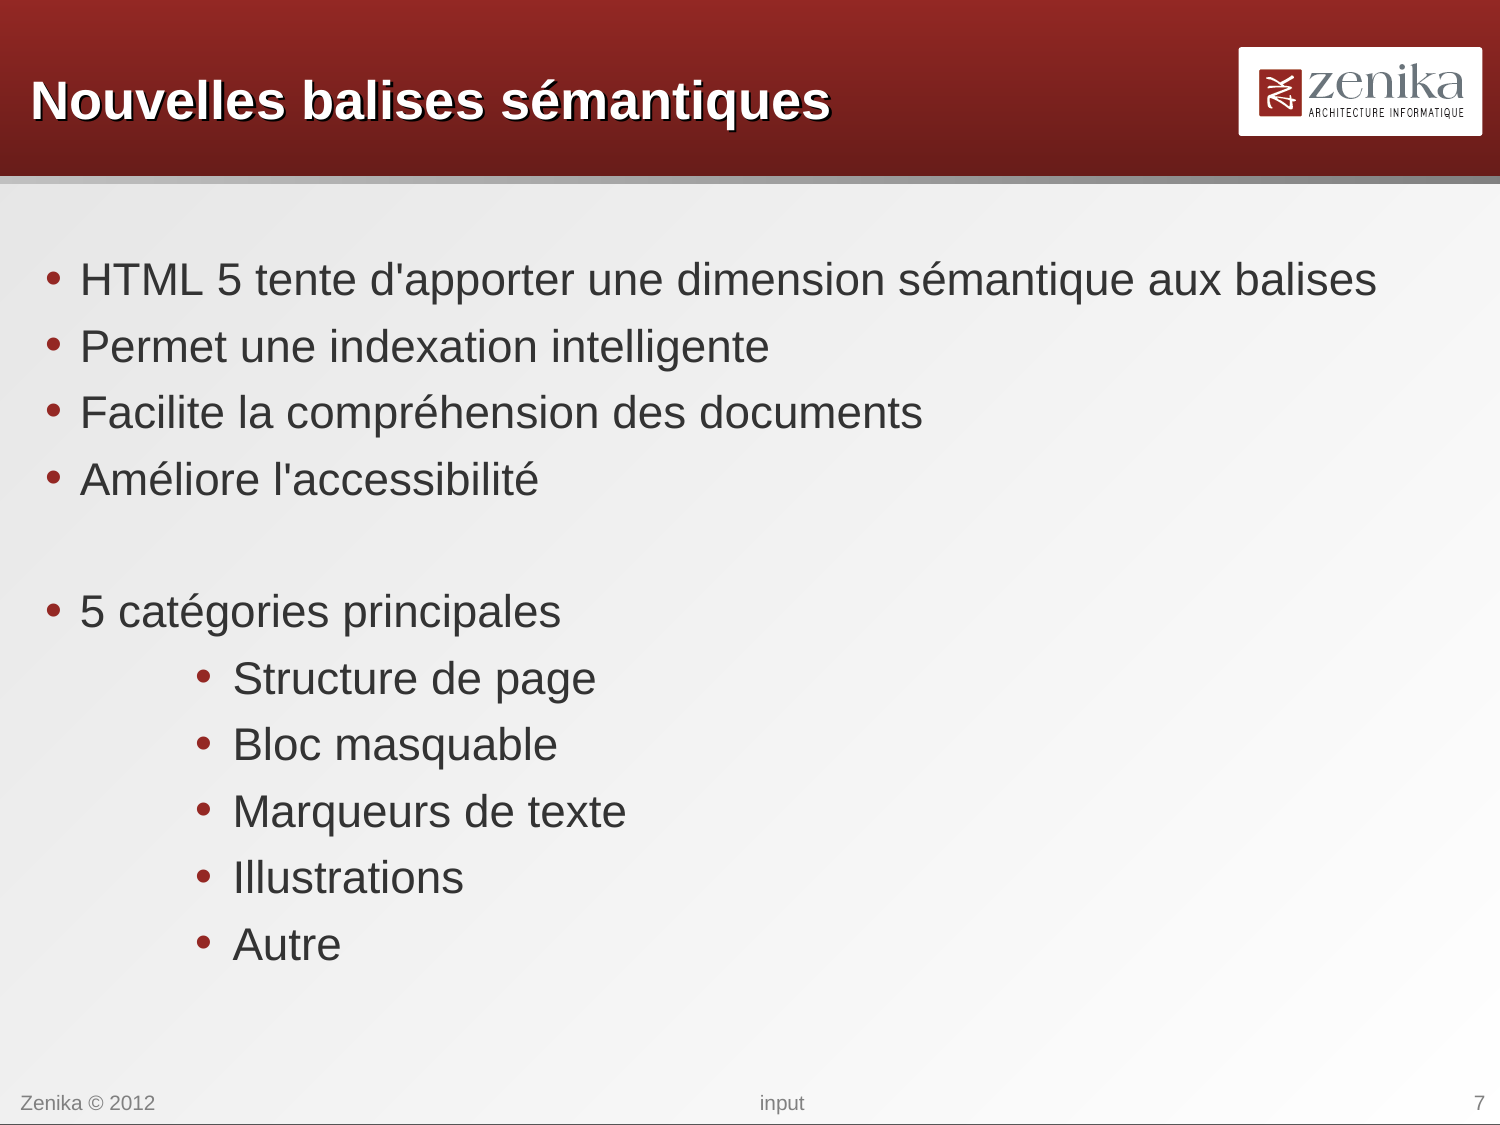

# Nouvelles balises sémantiques
HTML 5 tente d'apporter une dimension sémantique aux balises
Permet une indexation intelligente
Facilite la compréhension des documents
Améliore l'accessibilité
5 catégories principales
Structure de page
Bloc masquable
Marqueurs de texte
Illustrations
Autre